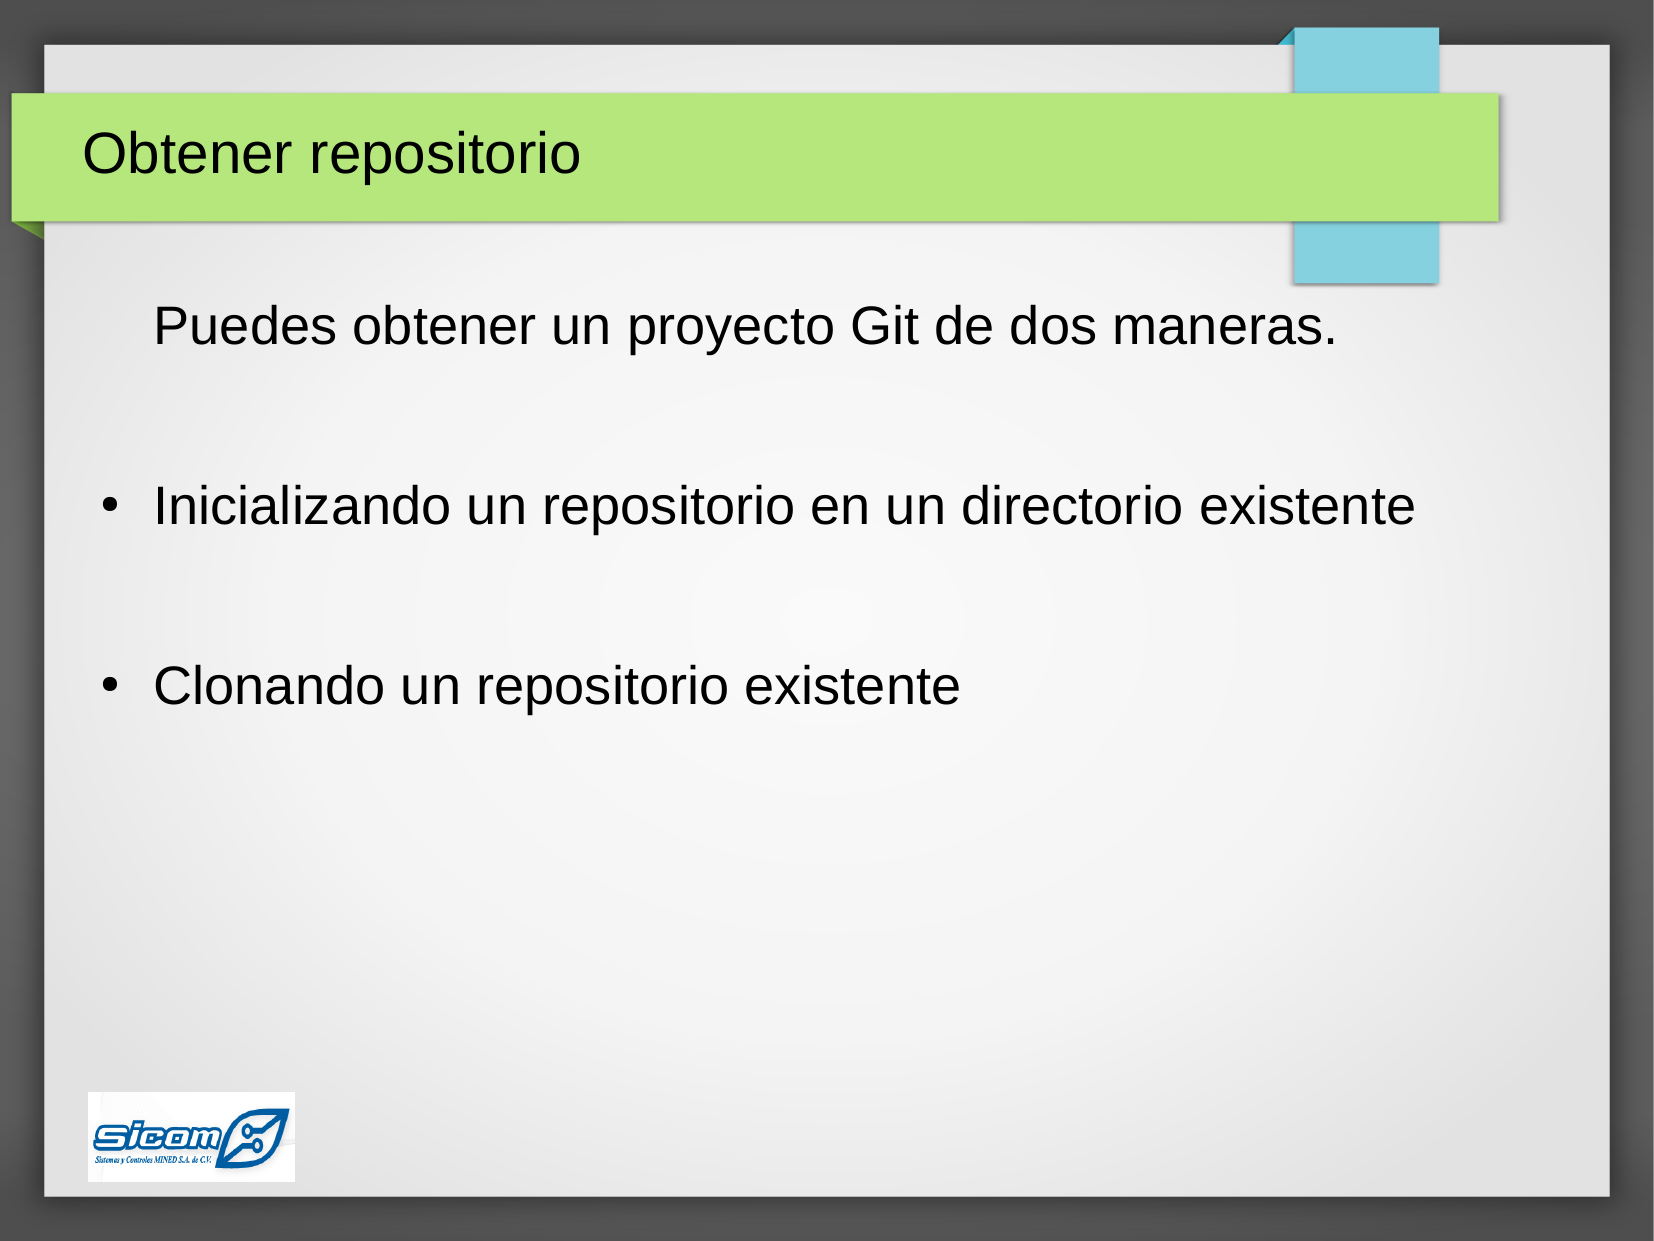

# Obtener repositorio
Puedes obtener un proyecto Git de dos maneras.
Inicializando un repositorio en un directorio existente
Clonando un repositorio existente